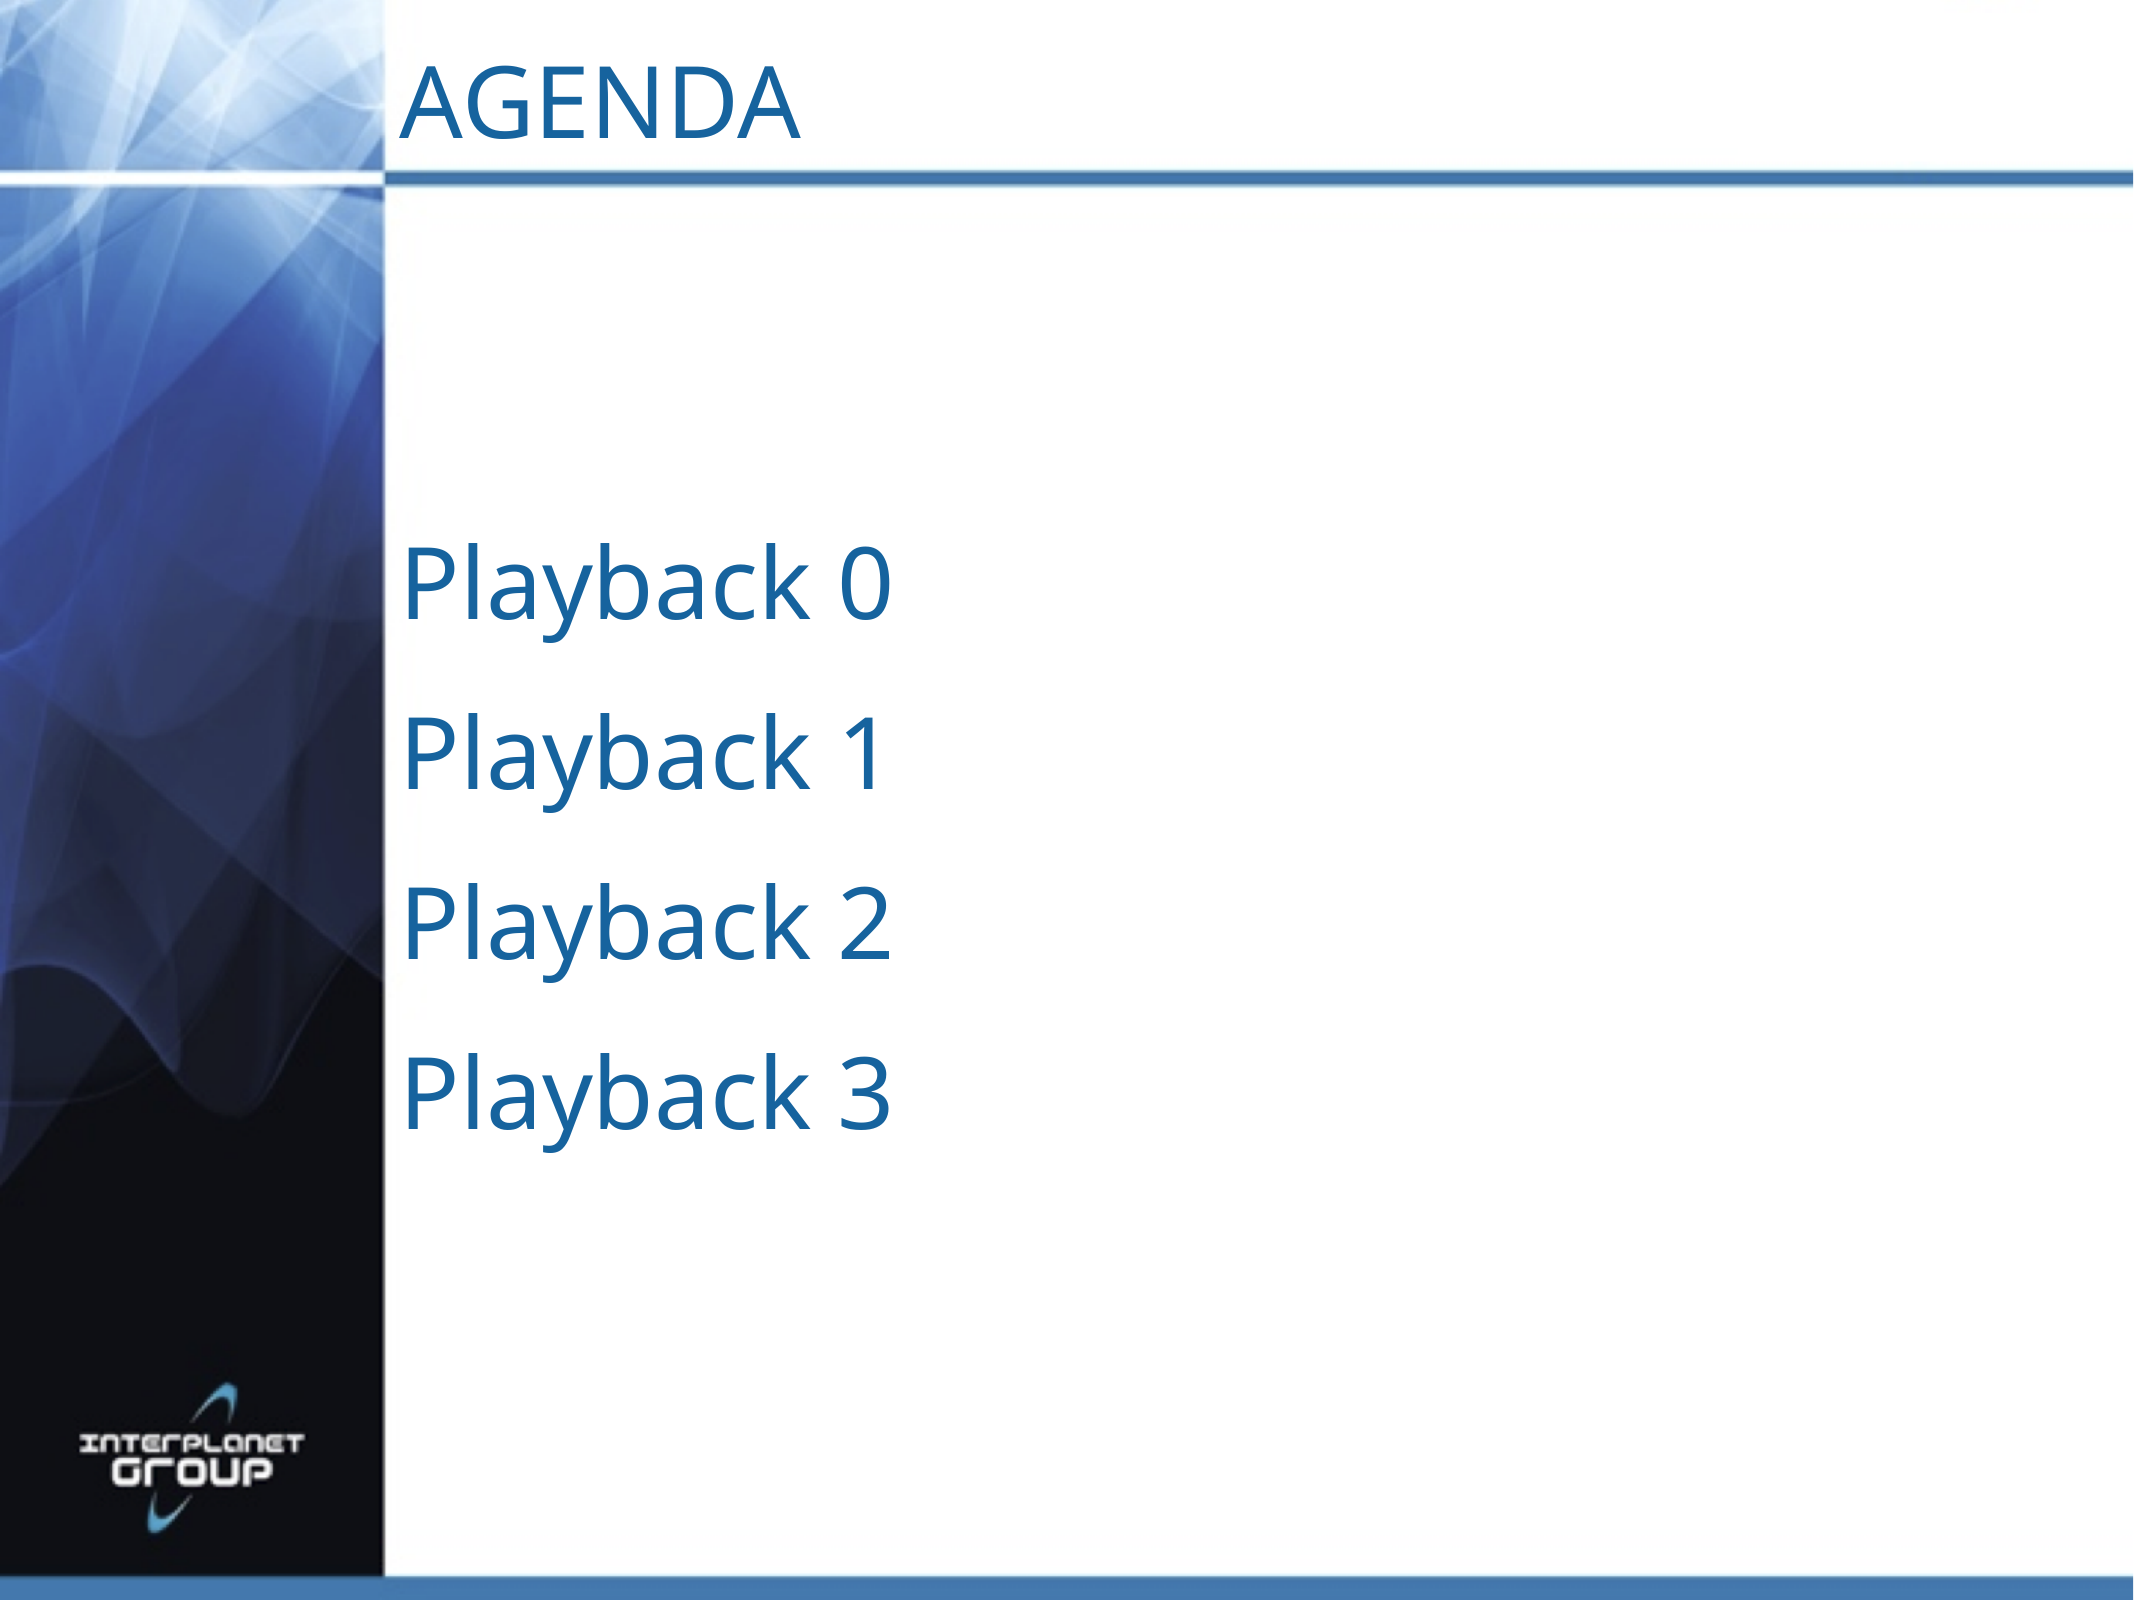

AGENDA
# Playback 0
Playback 1
Playback 2
Playback 3